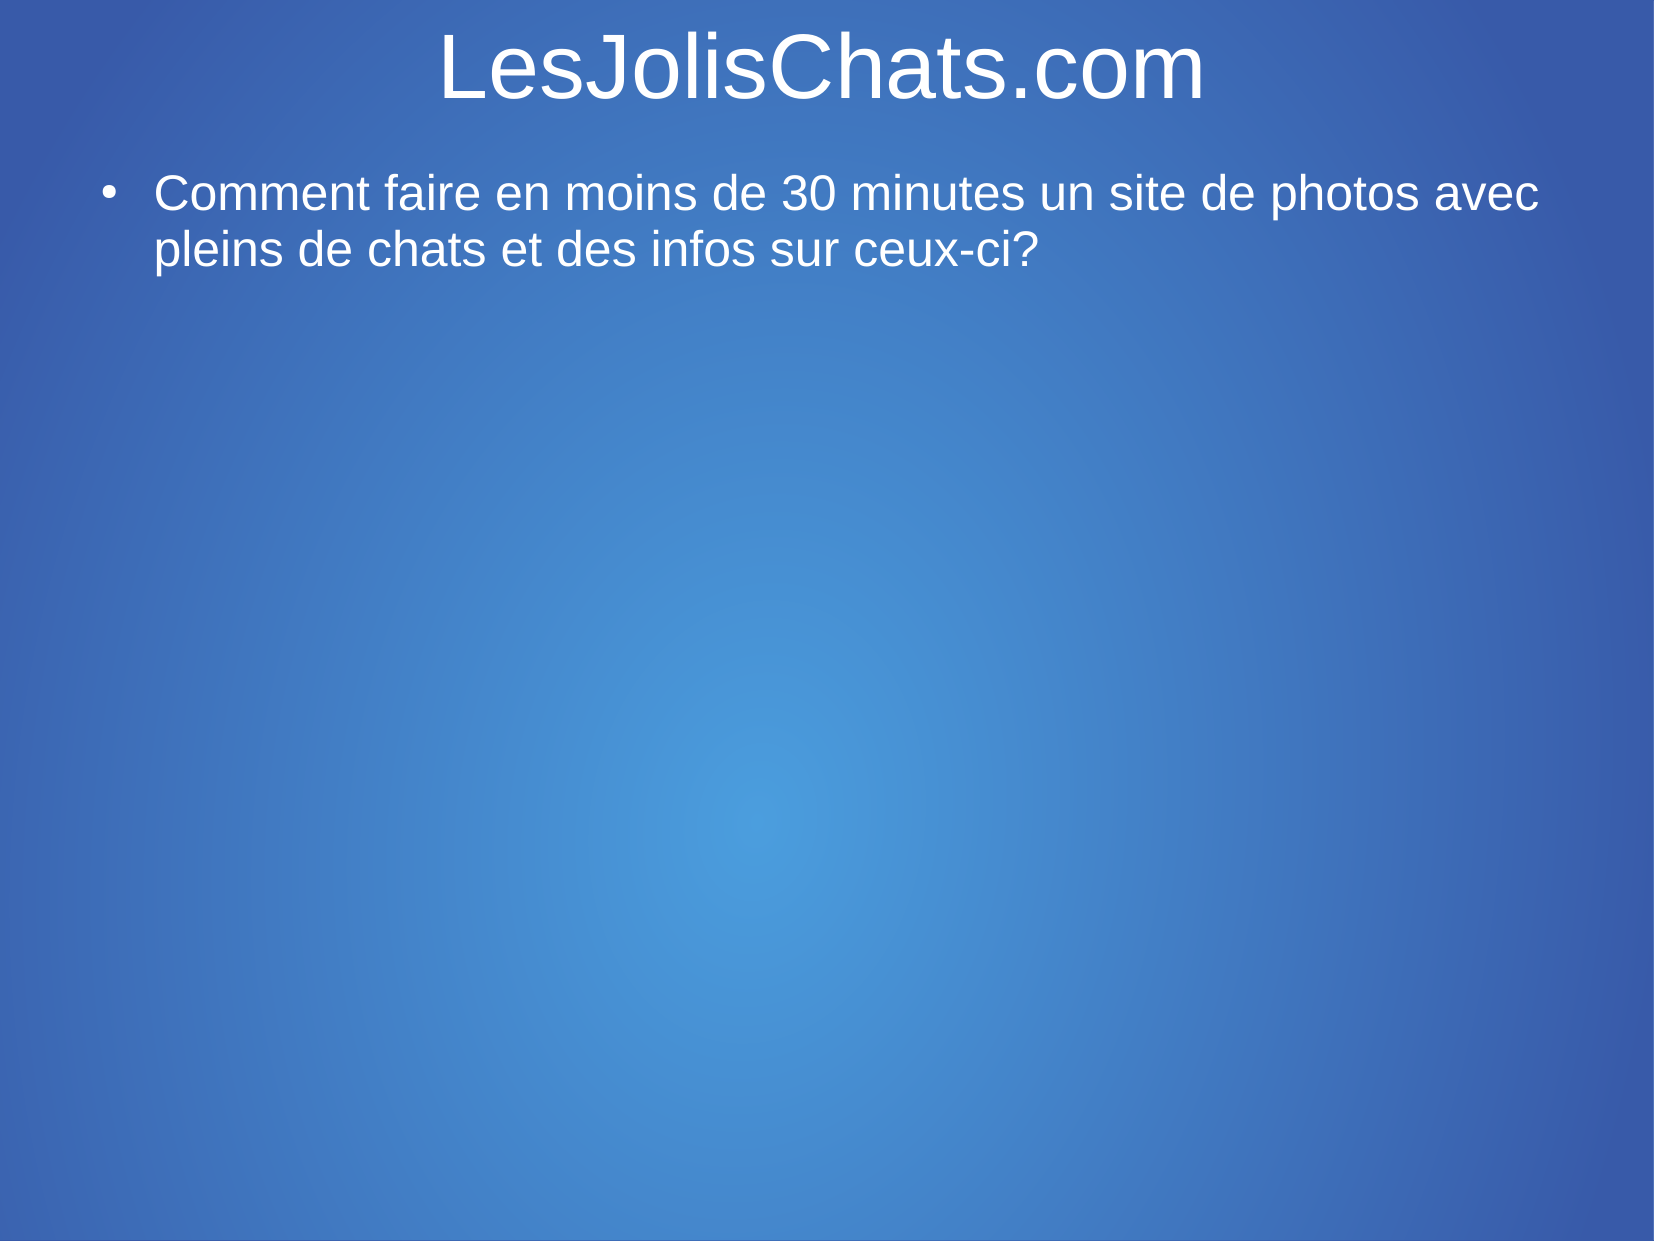

# LesJolisChats.com
Comment faire en moins de 30 minutes un site de photos avec pleins de chats et des infos sur ceux-ci?